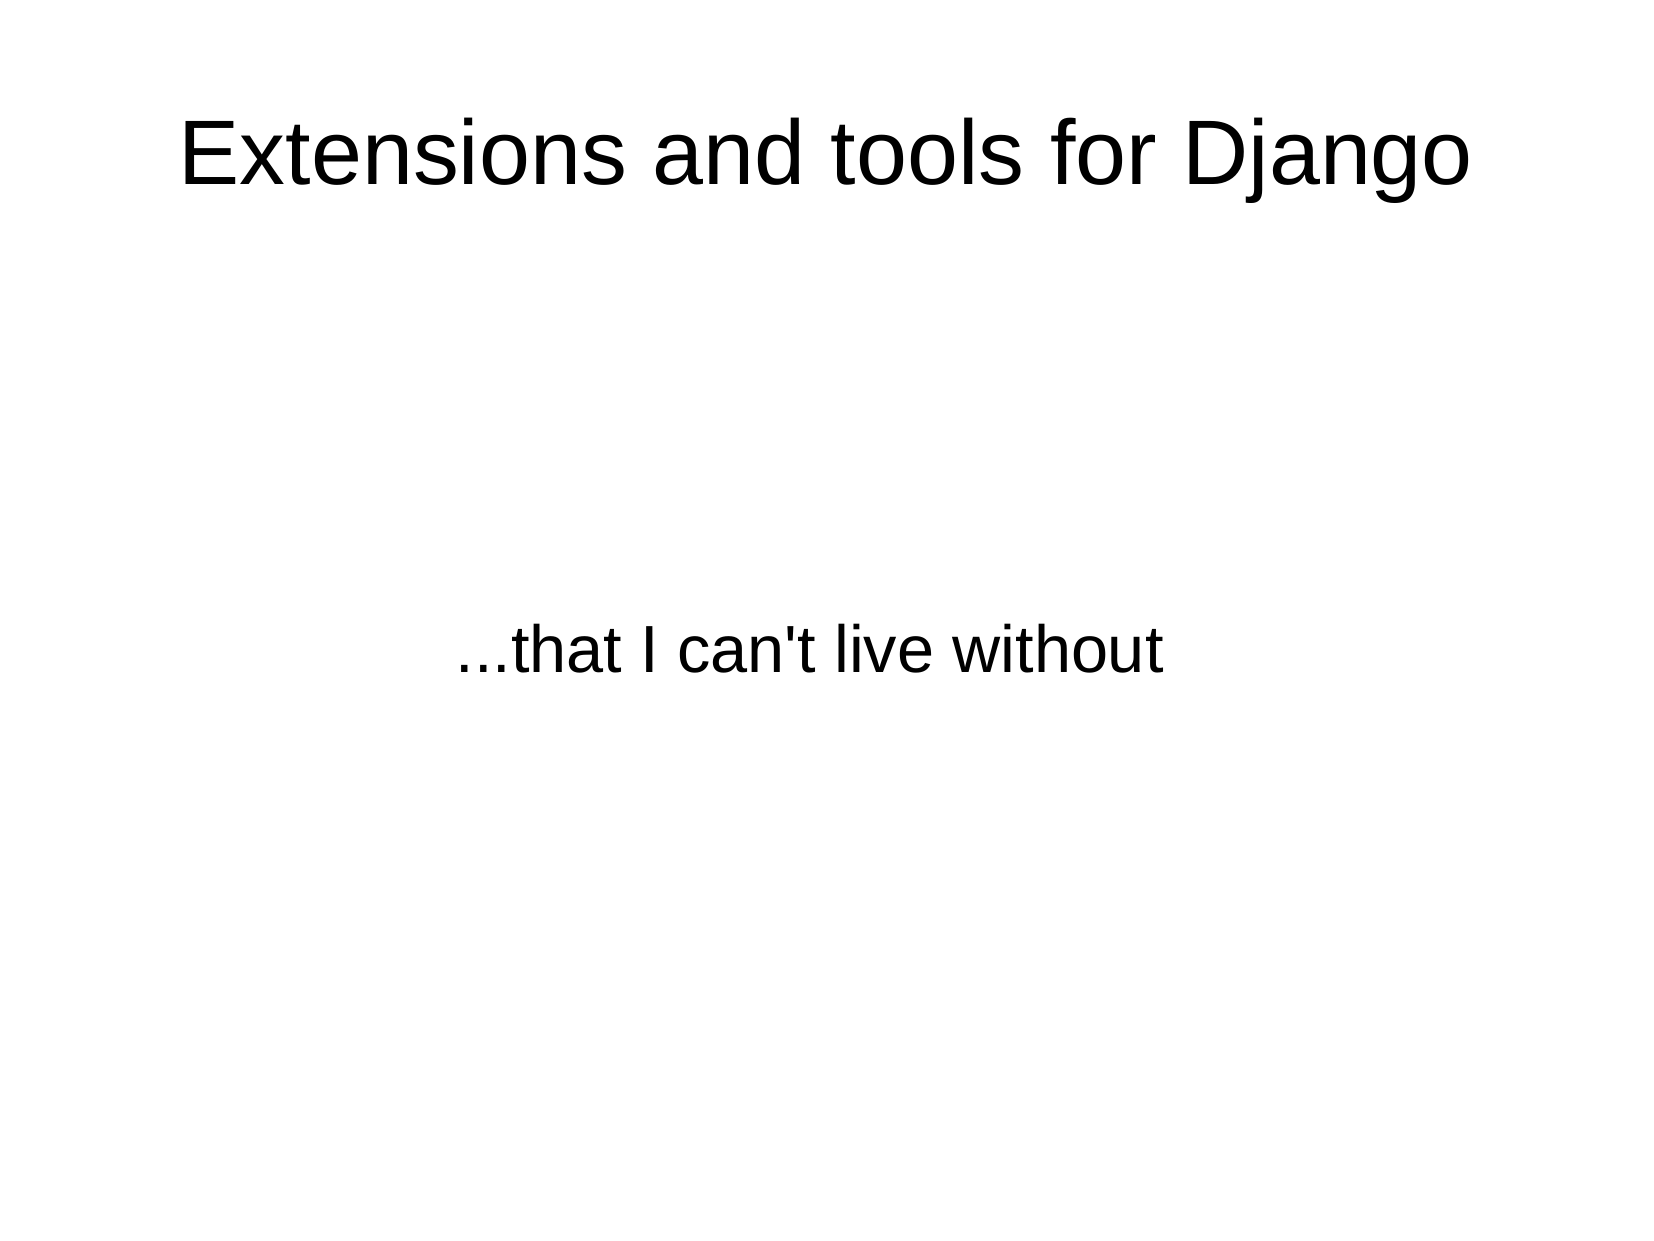

# Extensions and tools for Django
...that I can't live without